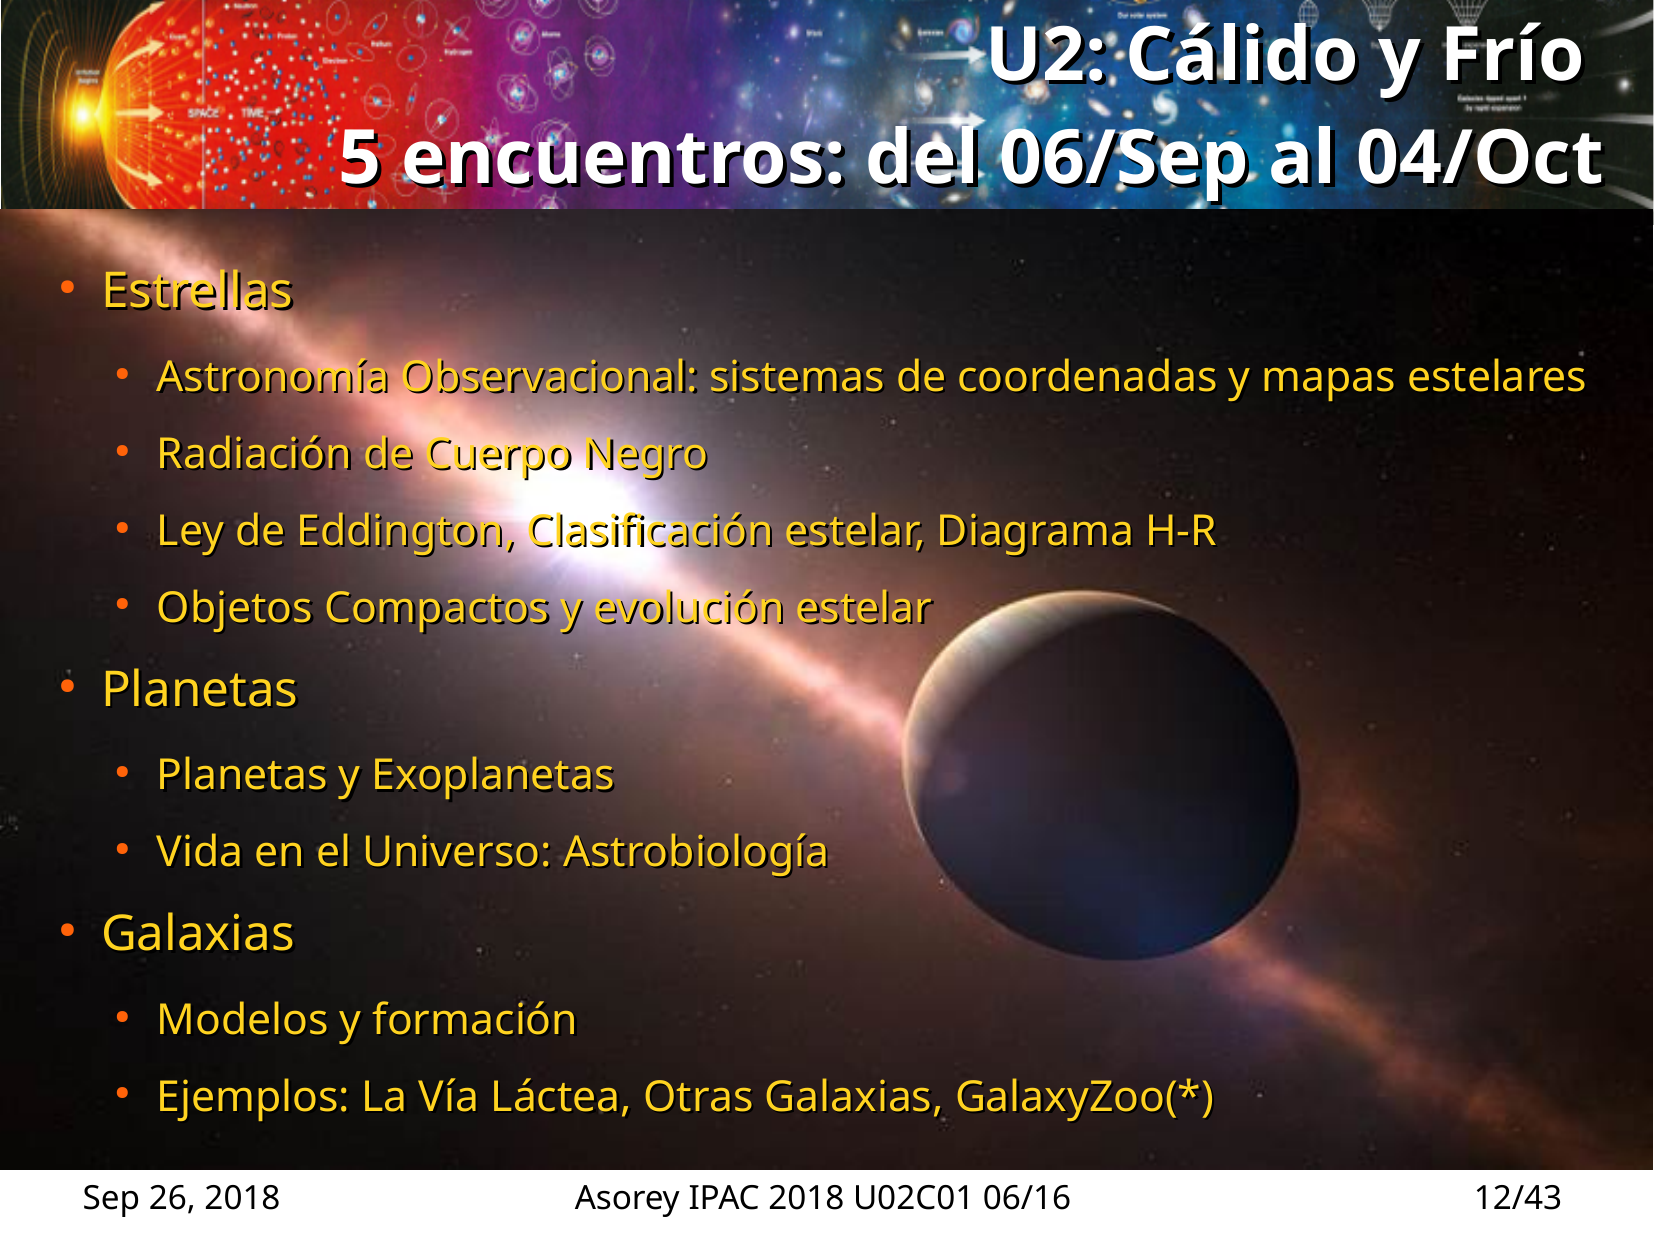

# U2: Cálido y Frío 5 encuentros: del 06/Sep al 04/Oct
Estrellas
Astronomía Observacional: sistemas de coordenadas y mapas estelares
Radiación de Cuerpo Negro
Ley de Eddington, Clasificación estelar, Diagrama H-R
Objetos Compactos y evolución estelar
Planetas
Planetas y Exoplanetas
Vida en el Universo: Astrobiología
Galaxias
Modelos y formación
Ejemplos: La Vía Láctea, Otras Galaxias, GalaxyZoo(*)
Sep 26, 2018
Asorey IPAC 2018 U02C01 06/16
12